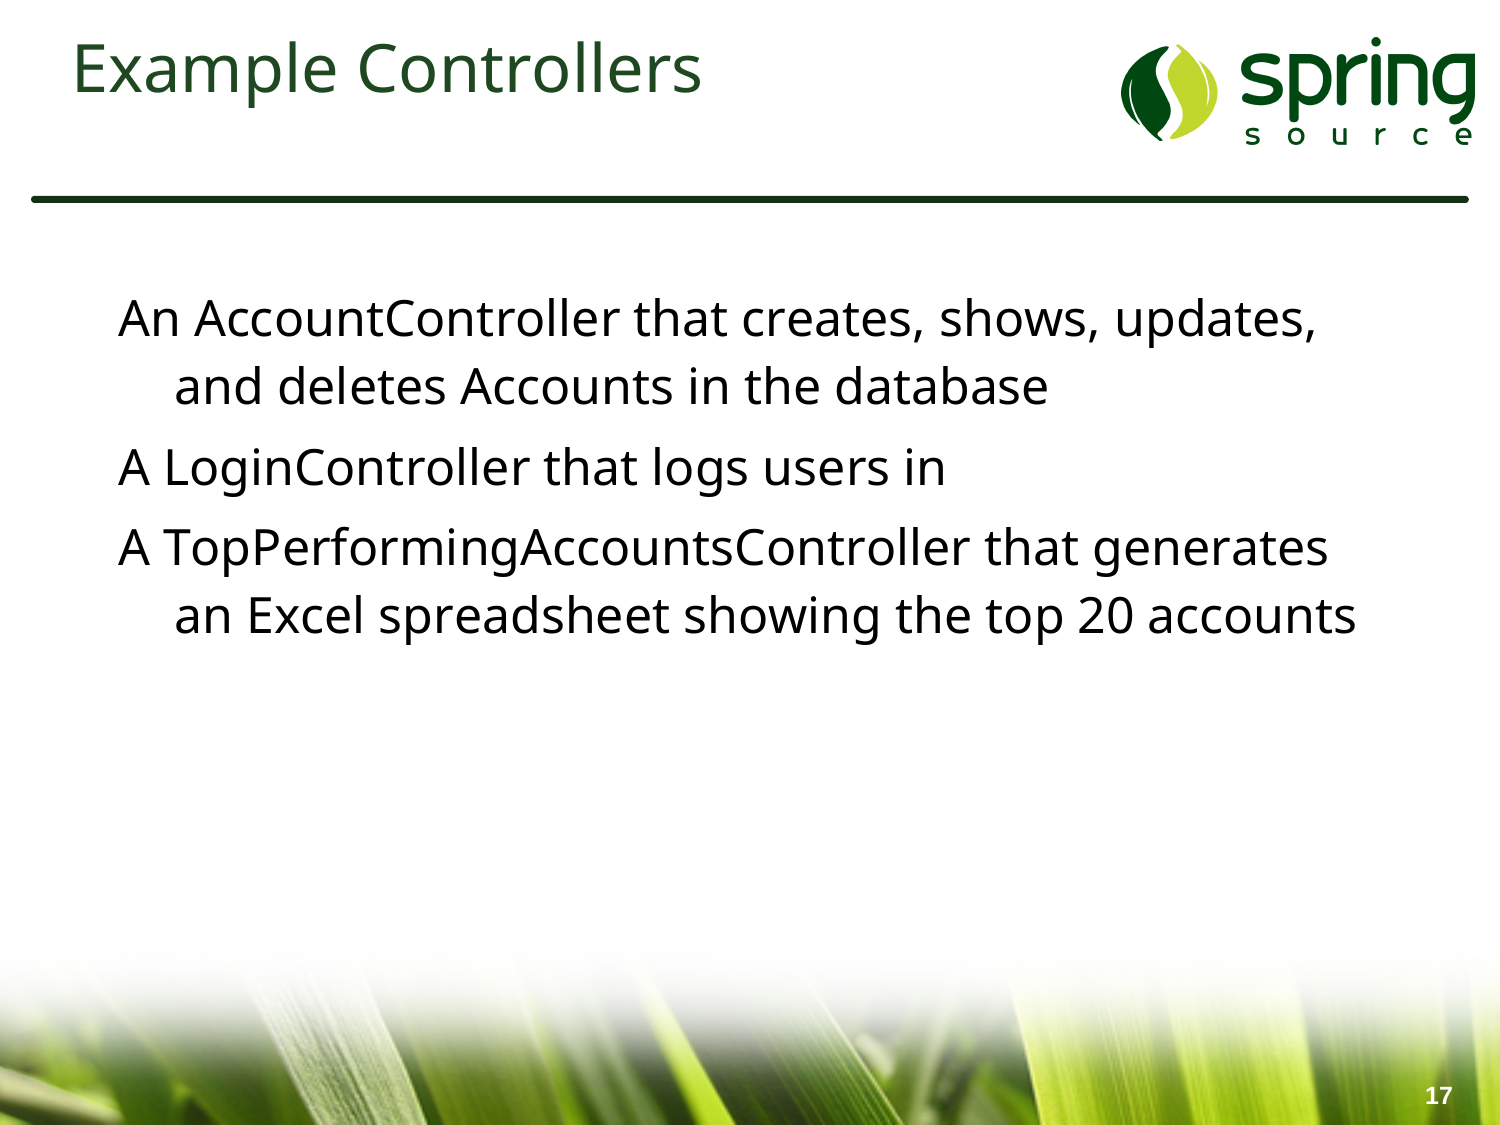

# Example Controllers
An AccountController that creates, shows, updates, and deletes Accounts in the database
A LoginController that logs users in
A TopPerformingAccountsController that generates an Excel spreadsheet showing the top 20 accounts